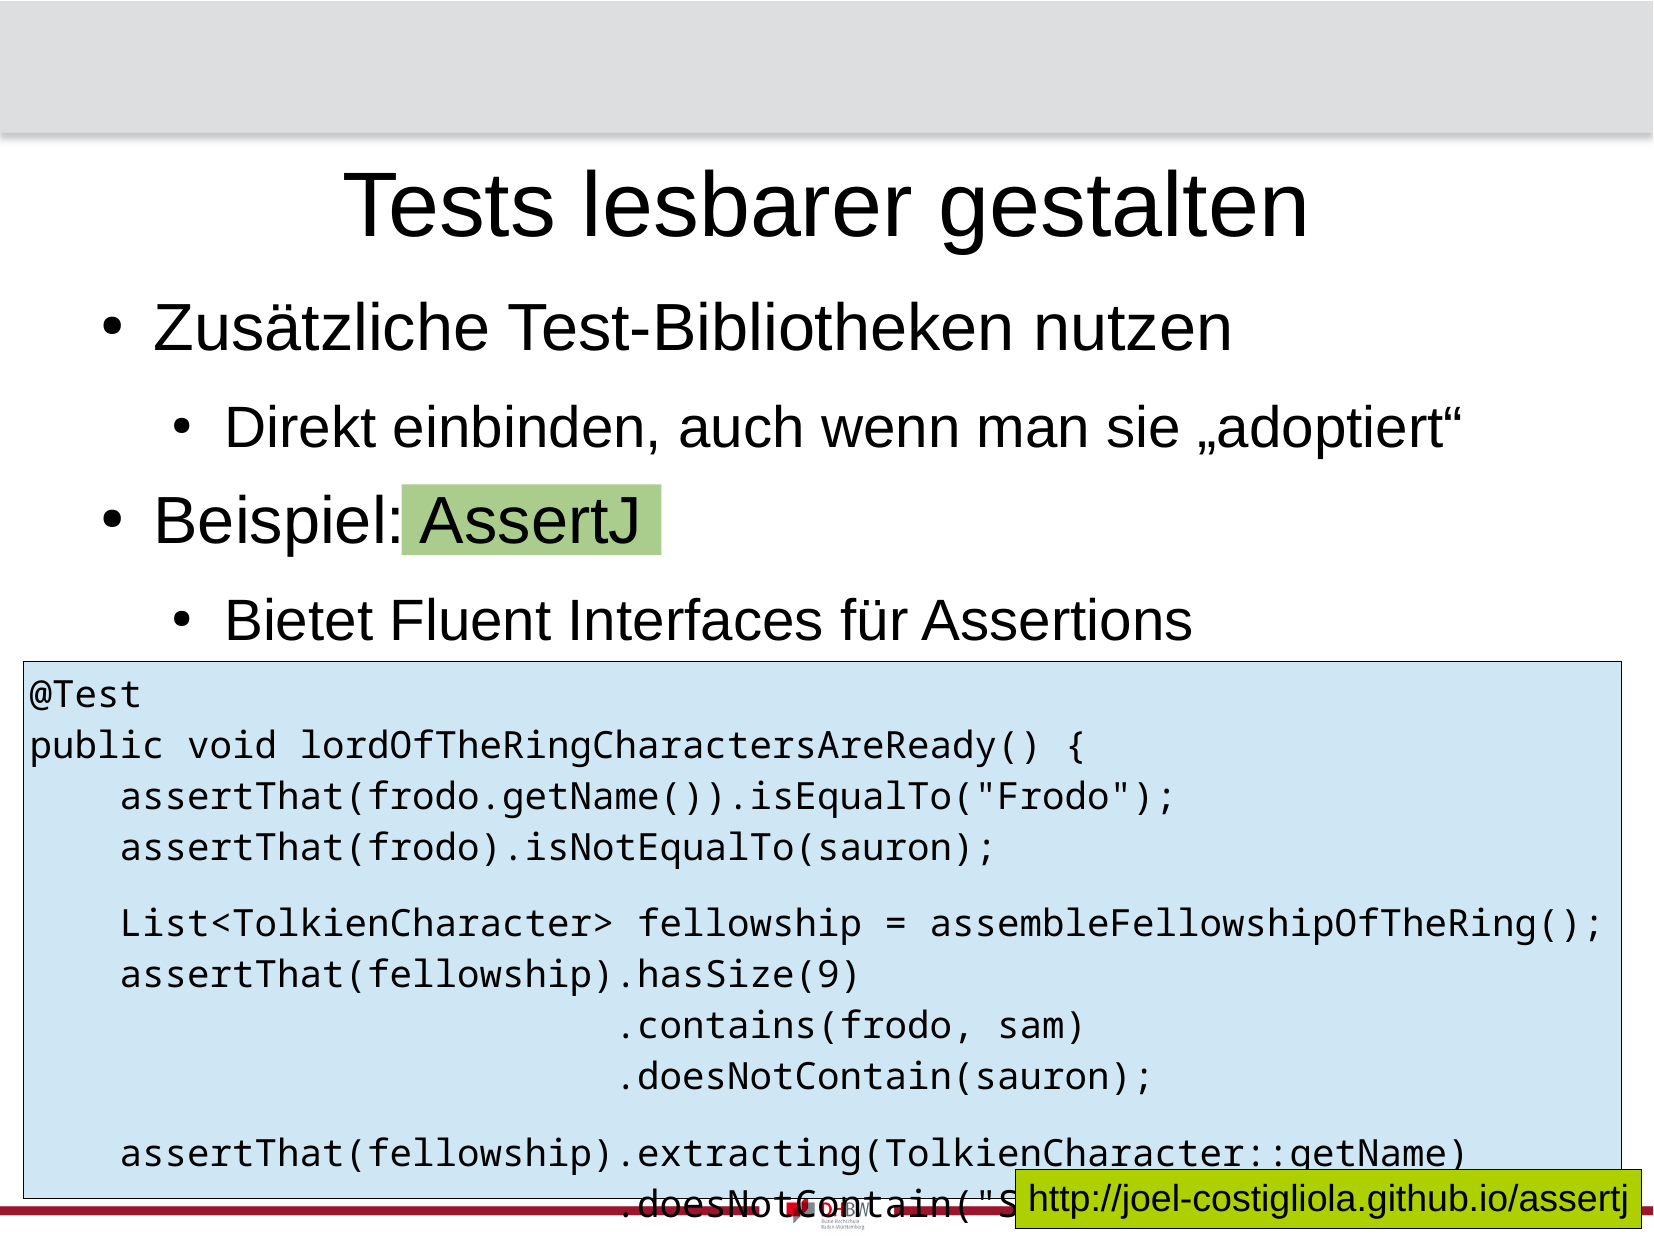

# Tests lesbarer gestalten
Zusätzliche Test-Bibliotheken nutzen
Direkt einbinden, auch wenn man sie „adoptiert“
Beispiel: AssertJ
Bietet Fluent Interfaces für Assertions
@Test
public void lordOfTheRingCharactersAreReady() {
 assertThat(frodo.getName()).isEqualTo("Frodo");
 assertThat(frodo).isNotEqualTo(sauron);
 List<TolkienCharacter> fellowship = assembleFellowshipOfTheRing();
 assertThat(fellowship).hasSize(9)
 .contains(frodo, sam)
 .doesNotContain(sauron);
 assertThat(fellowship).extracting(TolkienCharacter::getName)
 .doesNotContain("Sauron", "Elrond");
}
http://joel-costigliola.github.io/assertj